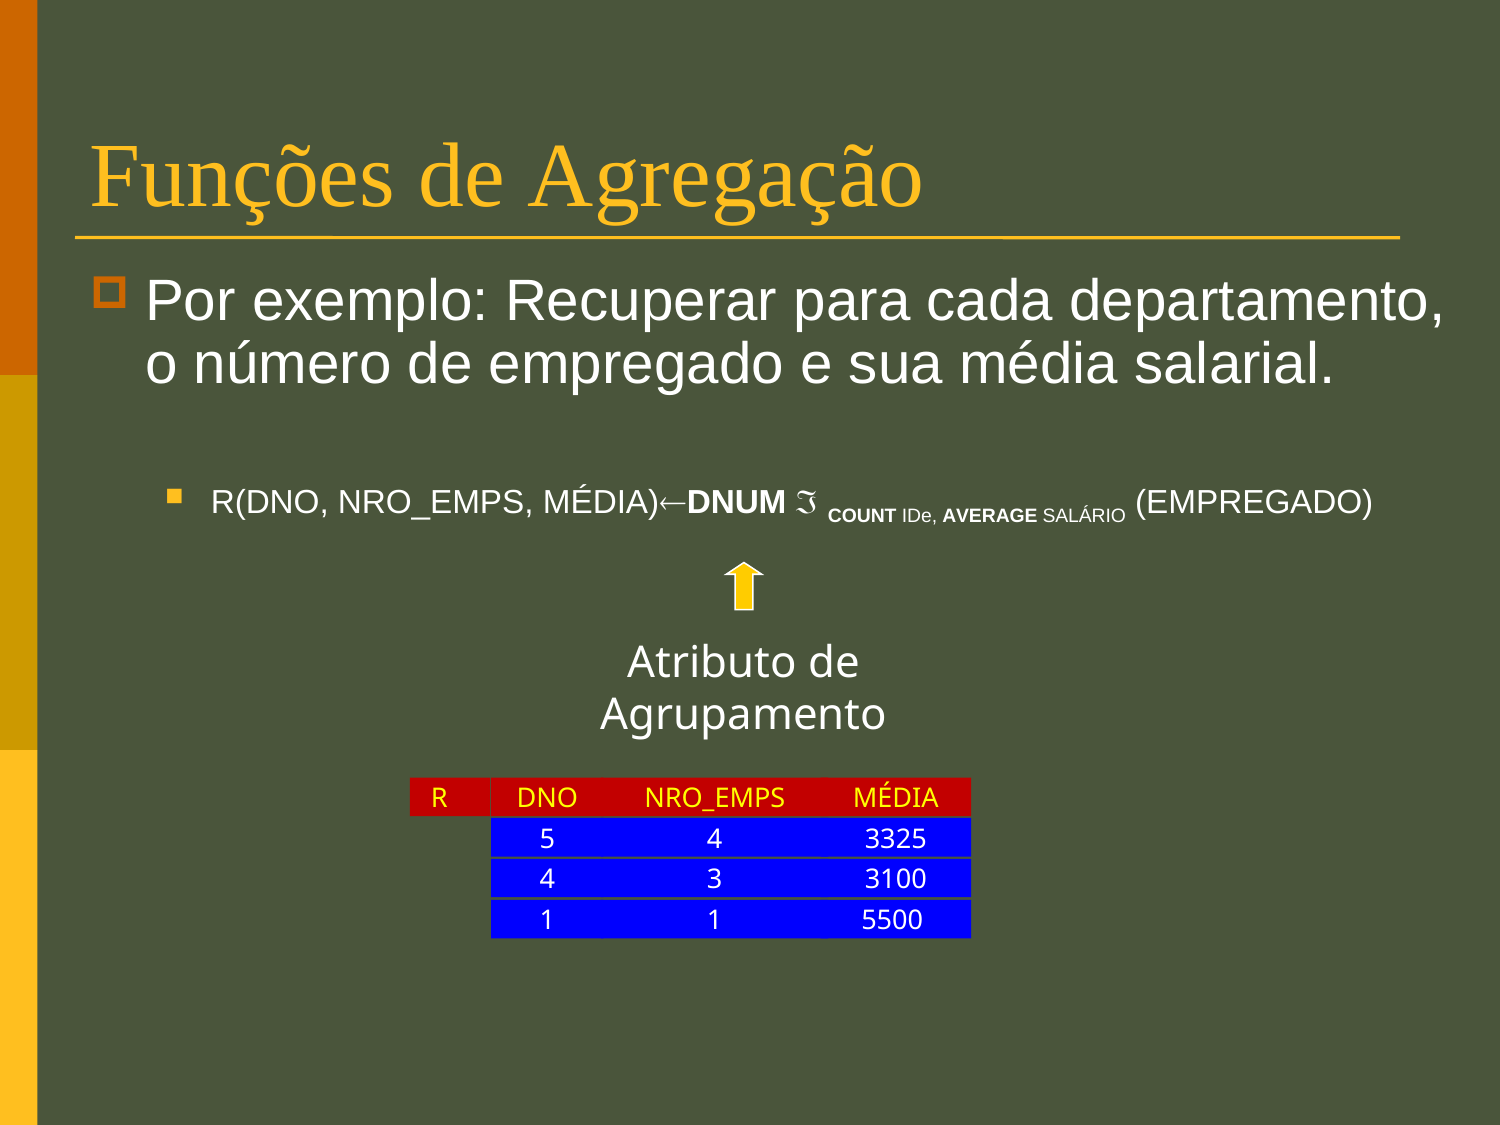

# Funções de Agregação
Por exemplo: Recuperar para cada departamento, o número de empregado e sua média salarial.
R(DNO, NRO_EMPS, MÉDIA)DNUM  COUNT IDe, AVERAGE SALÁRIO (EMPREGADO)‏
Atributo de Agrupamento
 R
DNO
NRO_EMPS
MÉDIA
5
4
3325
4
3
3100
1
1
5500